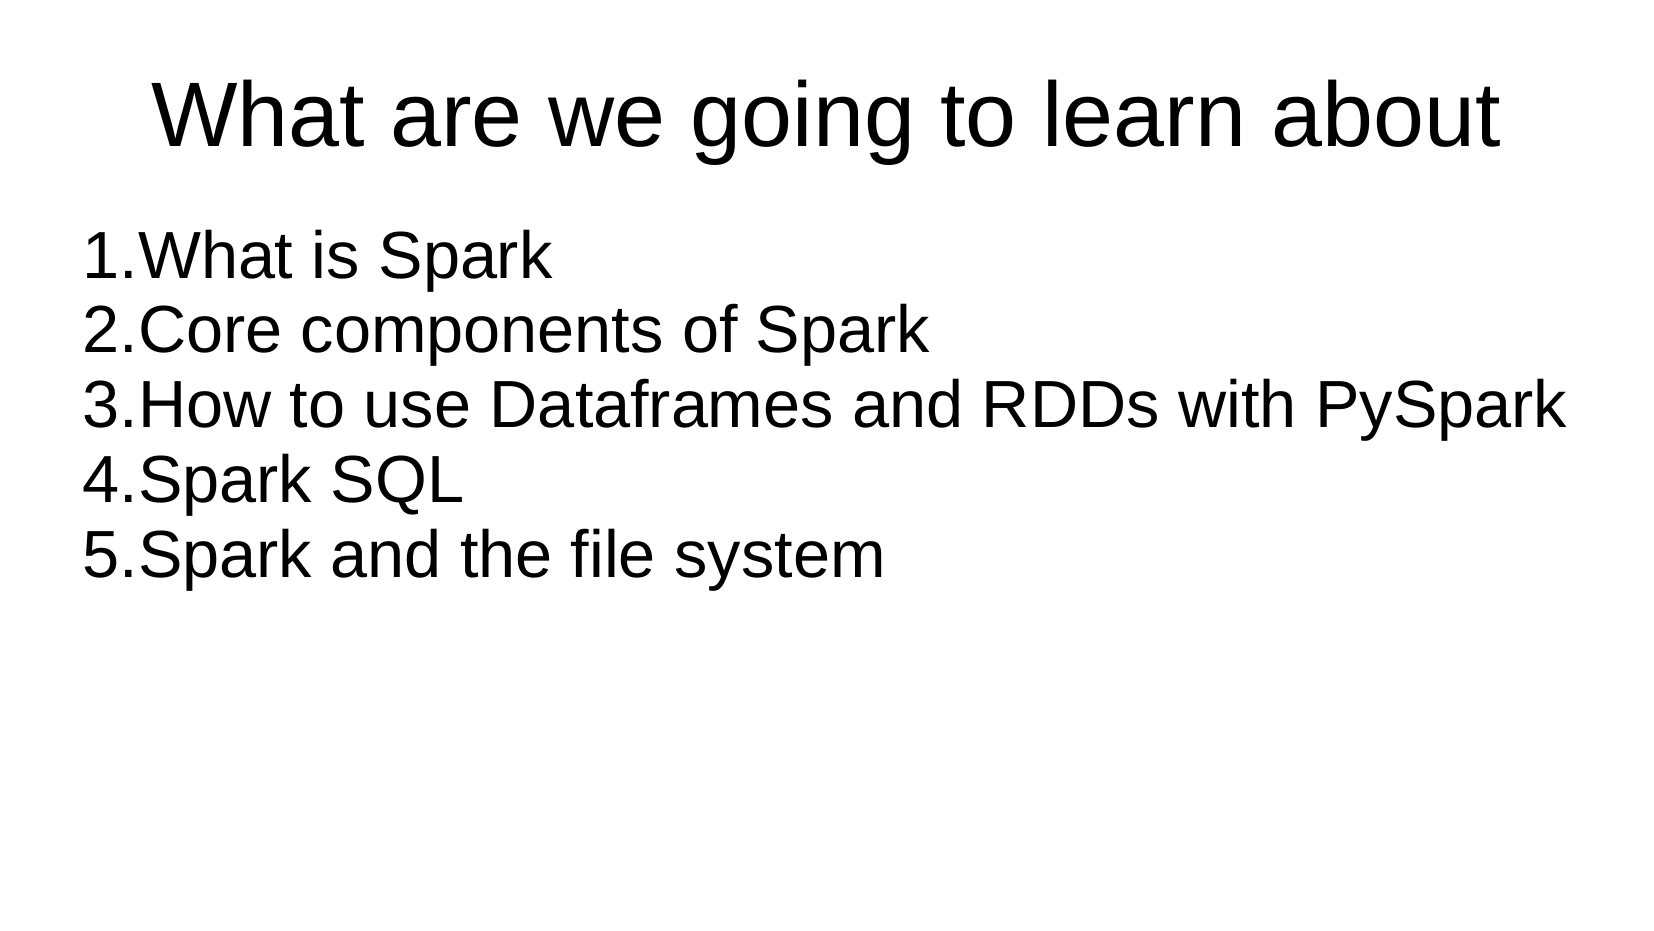

# What are we going to learn about
What is Spark
Core components of Spark
How to use Dataframes and RDDs with PySpark
Spark SQL
Spark and the file system